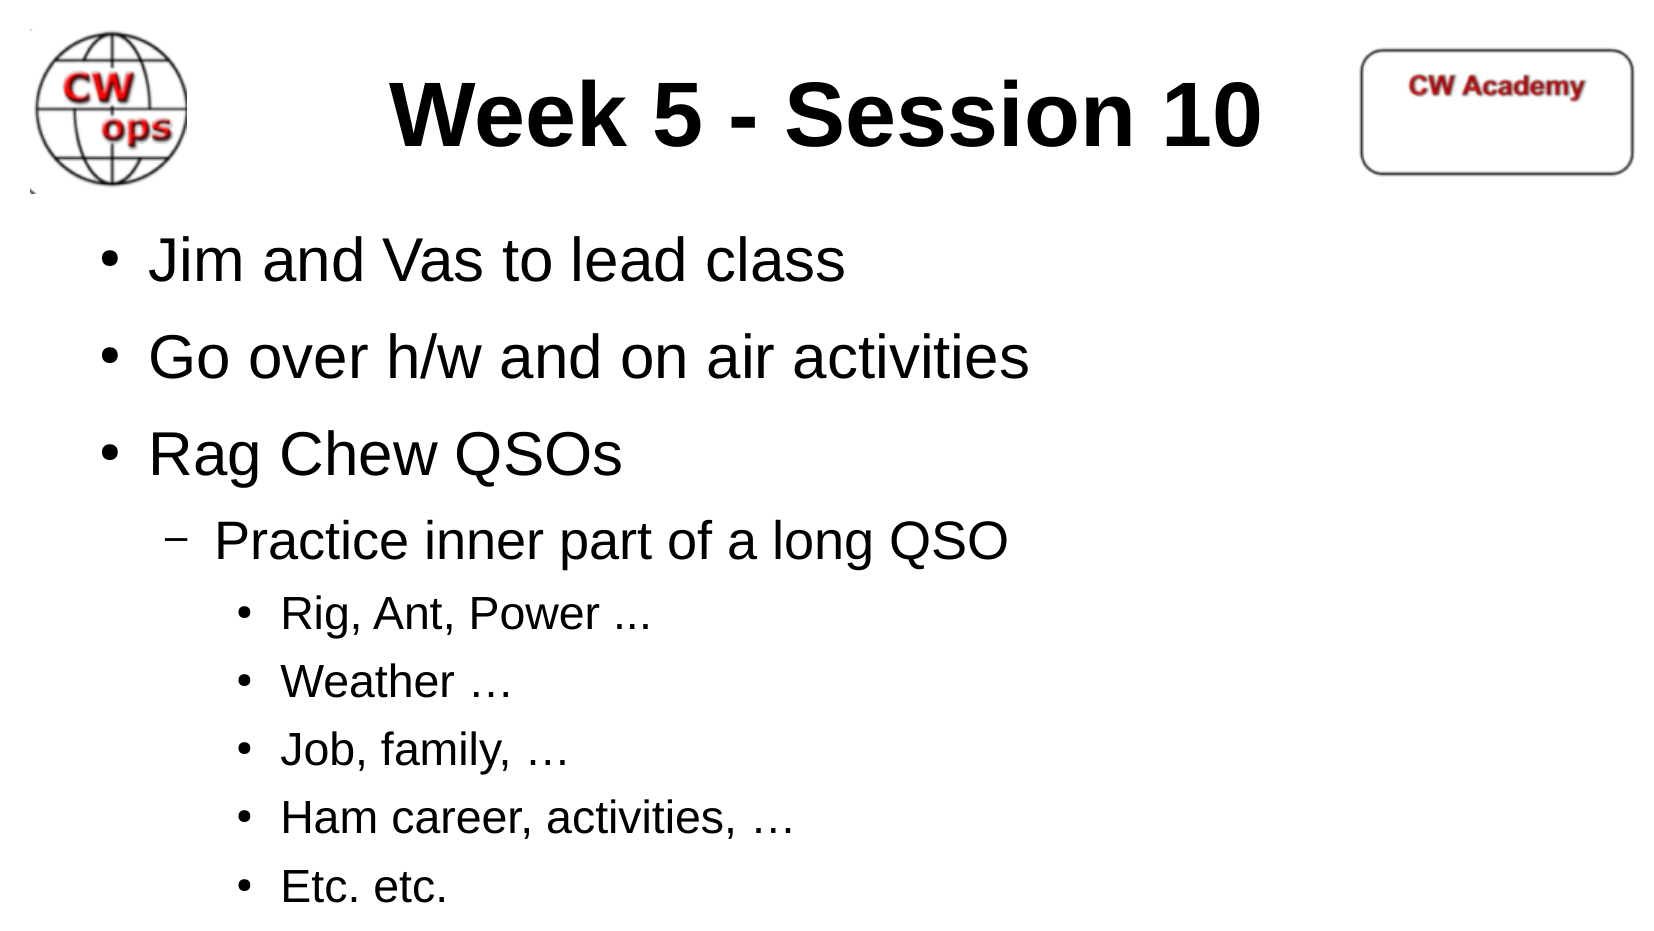

# Week 5 - Session 10
Jim and Vas to lead class
Go over h/w and on air activities
Rag Chew QSOs
Practice inner part of a long QSO
Rig, Ant, Power ...
Weather …
Job, family, …
Ham career, activities, …
Etc. etc.